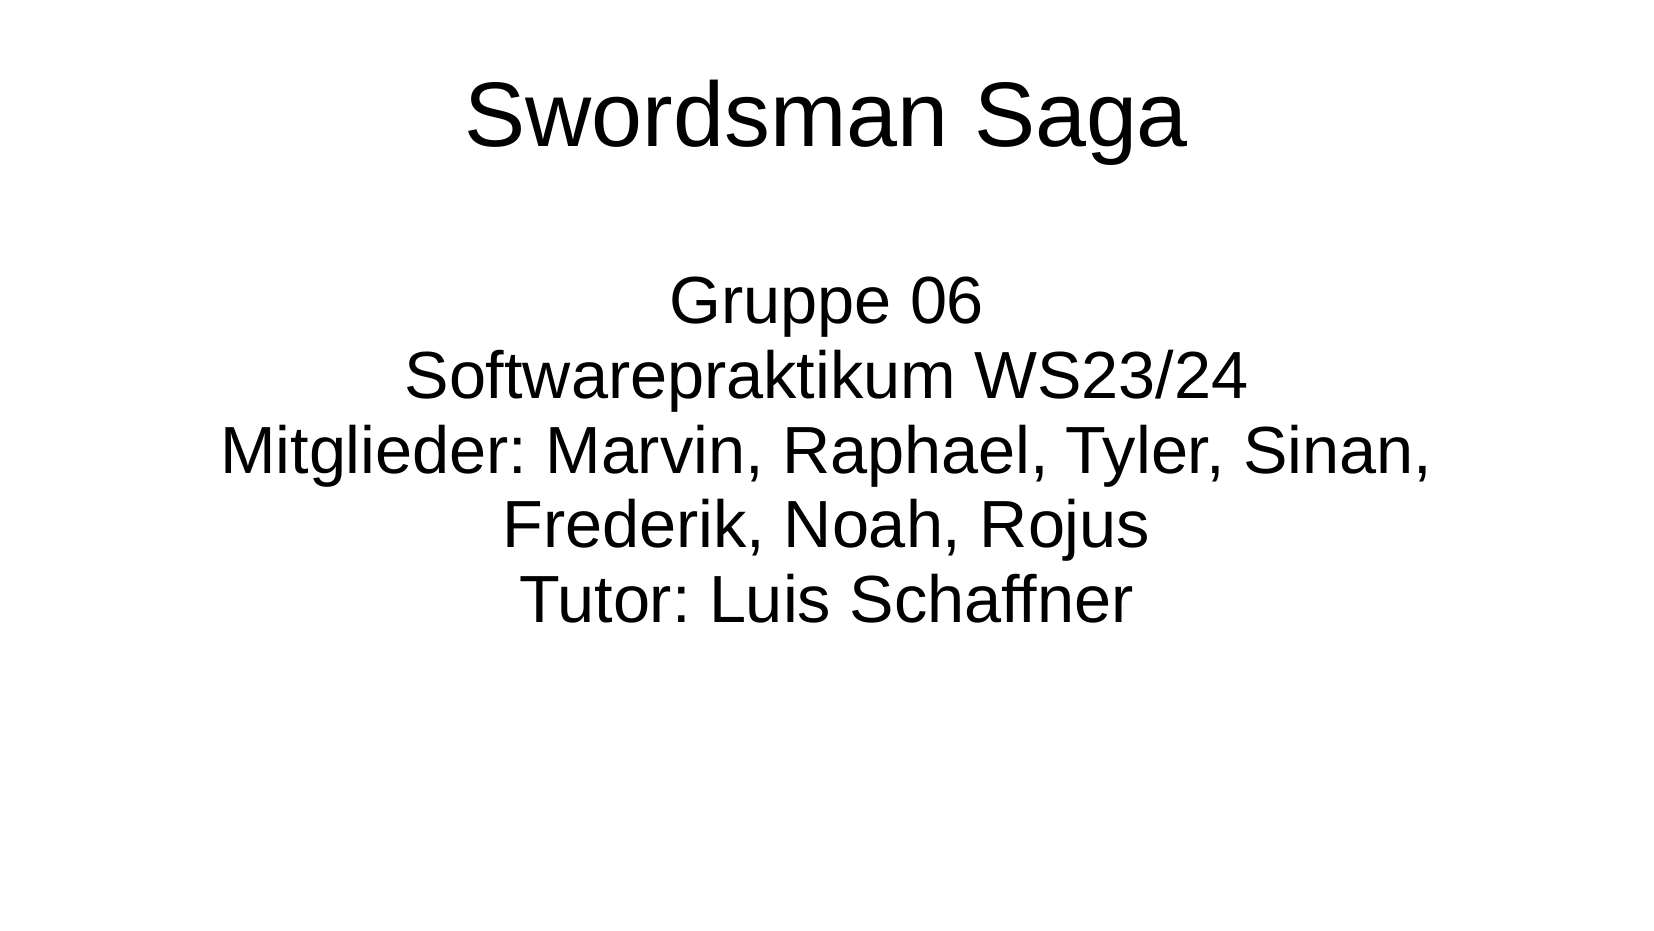

# Swordsman Saga
Gruppe 06
Softwarepraktikum WS23/24
Mitglieder: Marvin, Raphael, Tyler, Sinan, Frederik, Noah, Rojus
Tutor: Luis Schaffner